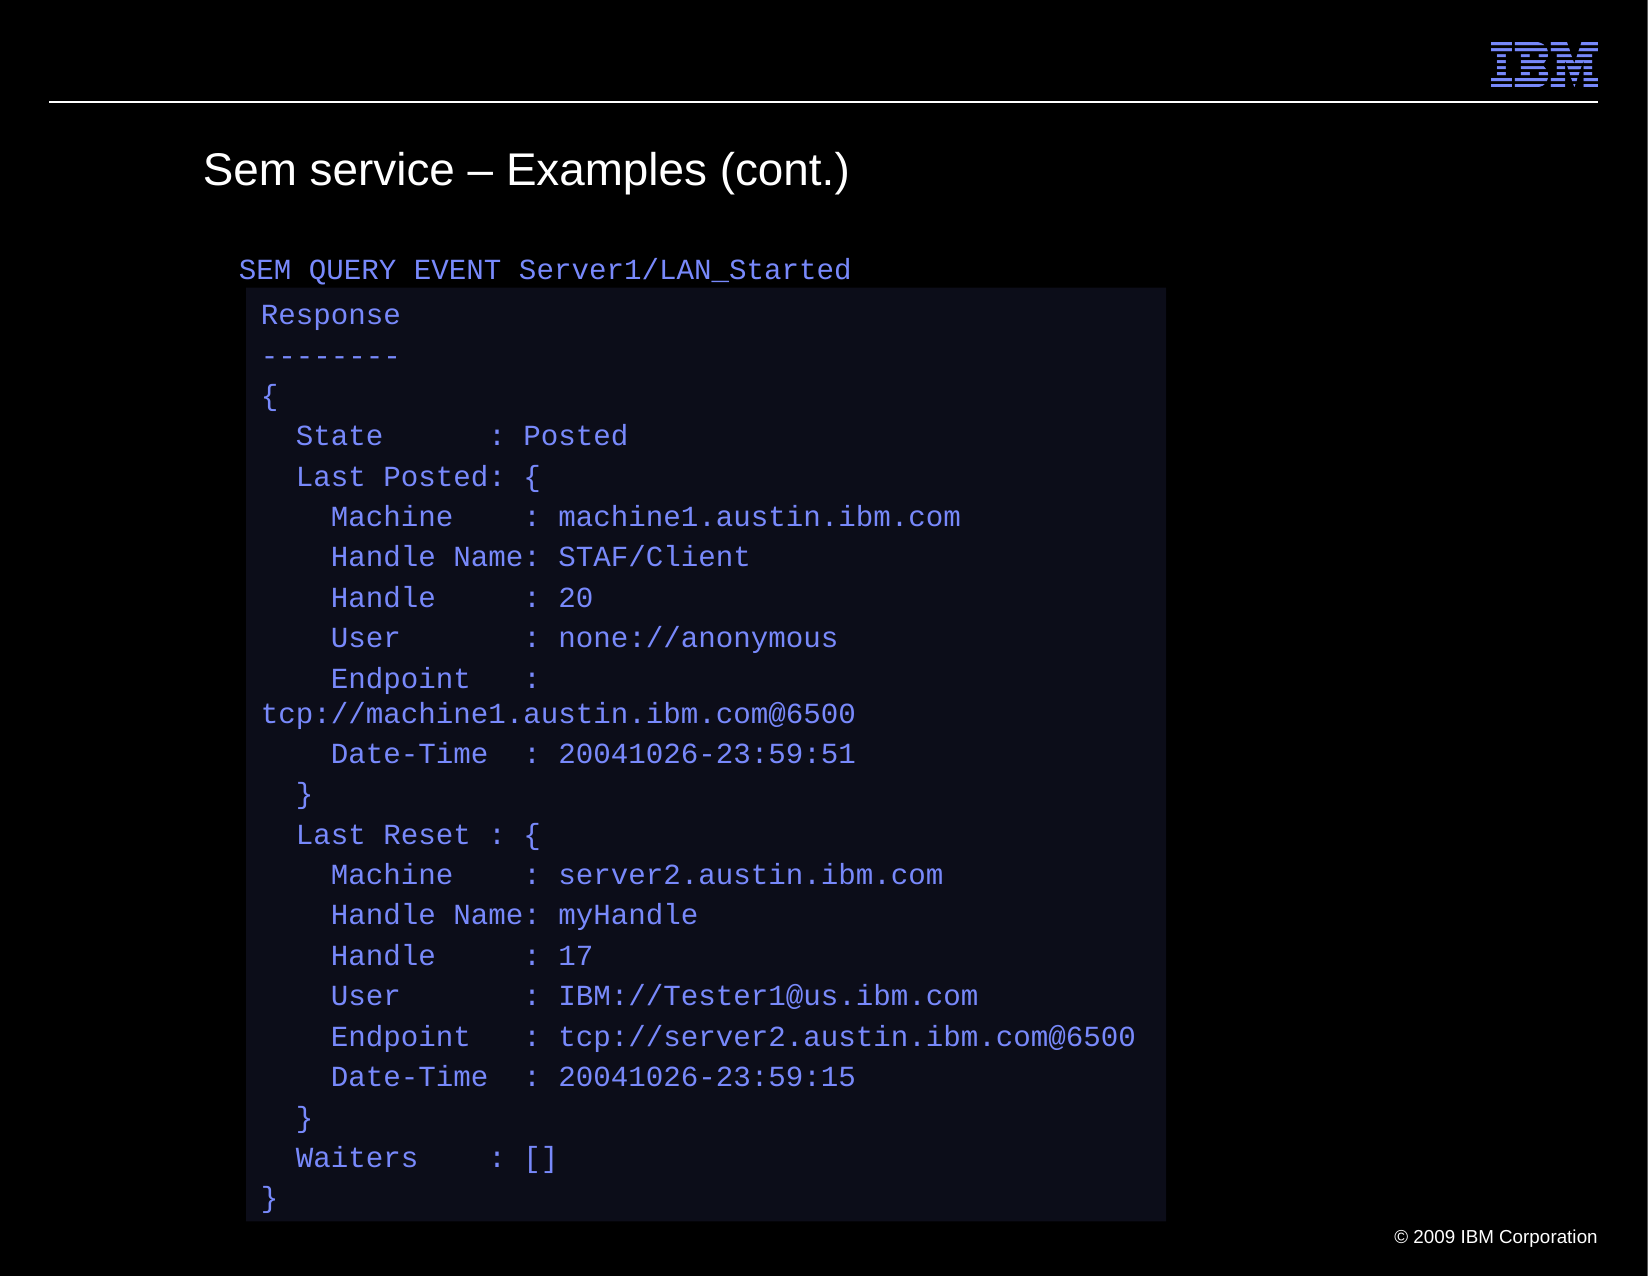

# Sem service – Examples (cont.)
SEM QUERY EVENT Server1/LAN_Started
Response
--------
{
 State : Posted
 Last Posted: {
 Machine : machine1.austin.ibm.com
 Handle Name: STAF/Client
 Handle : 20
 User : none://anonymous
 Endpoint : tcp://machine1.austin.ibm.com@6500
 Date-Time : 20041026-23:59:51
 }
 Last Reset : {
 Machine : server2.austin.ibm.com
 Handle Name: myHandle
 Handle : 17
 User : IBM://Tester1@us.ibm.com
 Endpoint : tcp://server2.austin.ibm.com@6500
 Date-Time : 20041026-23:59:15
 }
 Waiters : []
}